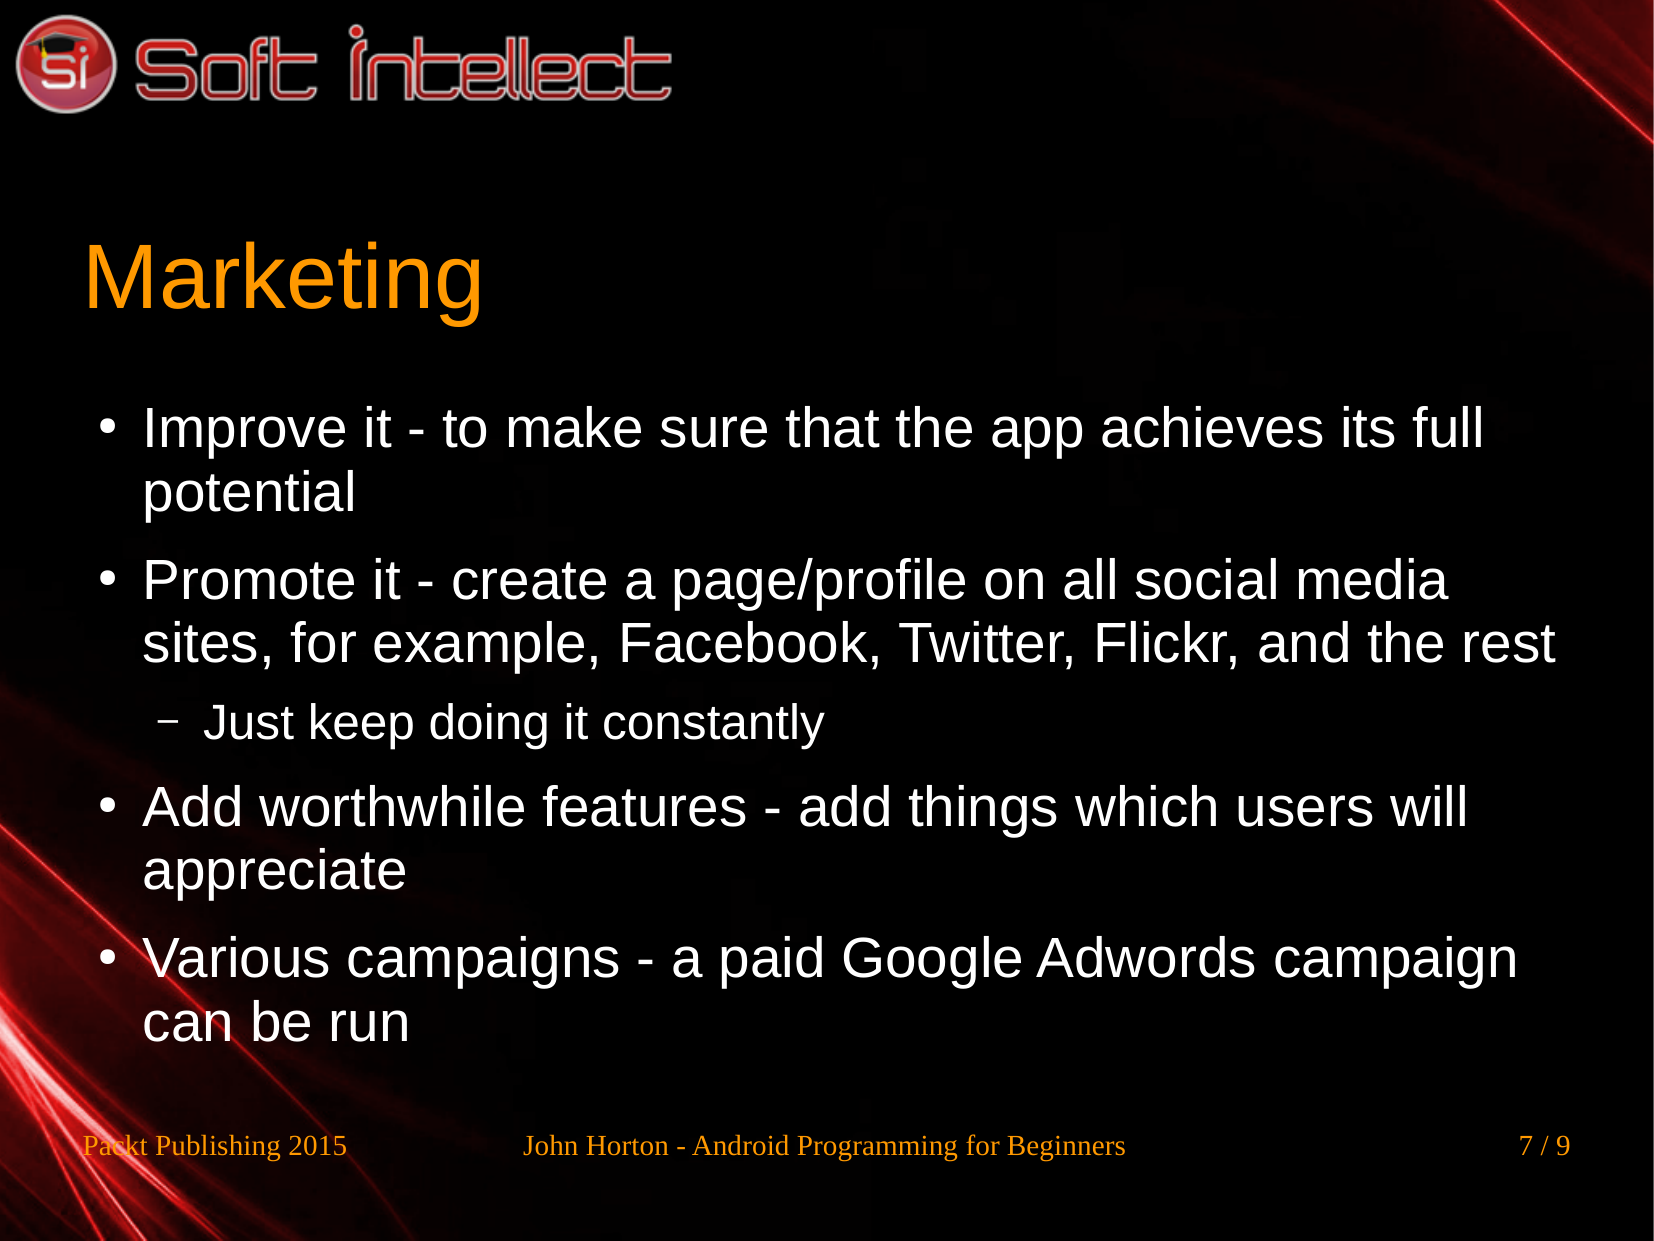

# Marketing
Improve it - to make sure that the app achieves its full potential
Promote it - create a page/profile on all social media sites, for example, Facebook, Twitter, Flickr, and the rest
Just keep doing it constantly
Add worthwhile features - add things which users will appreciate
Various campaigns - a paid Google Adwords campaign can be run
Packt Publishing 2015
John Horton - Android Programming for Beginners
7